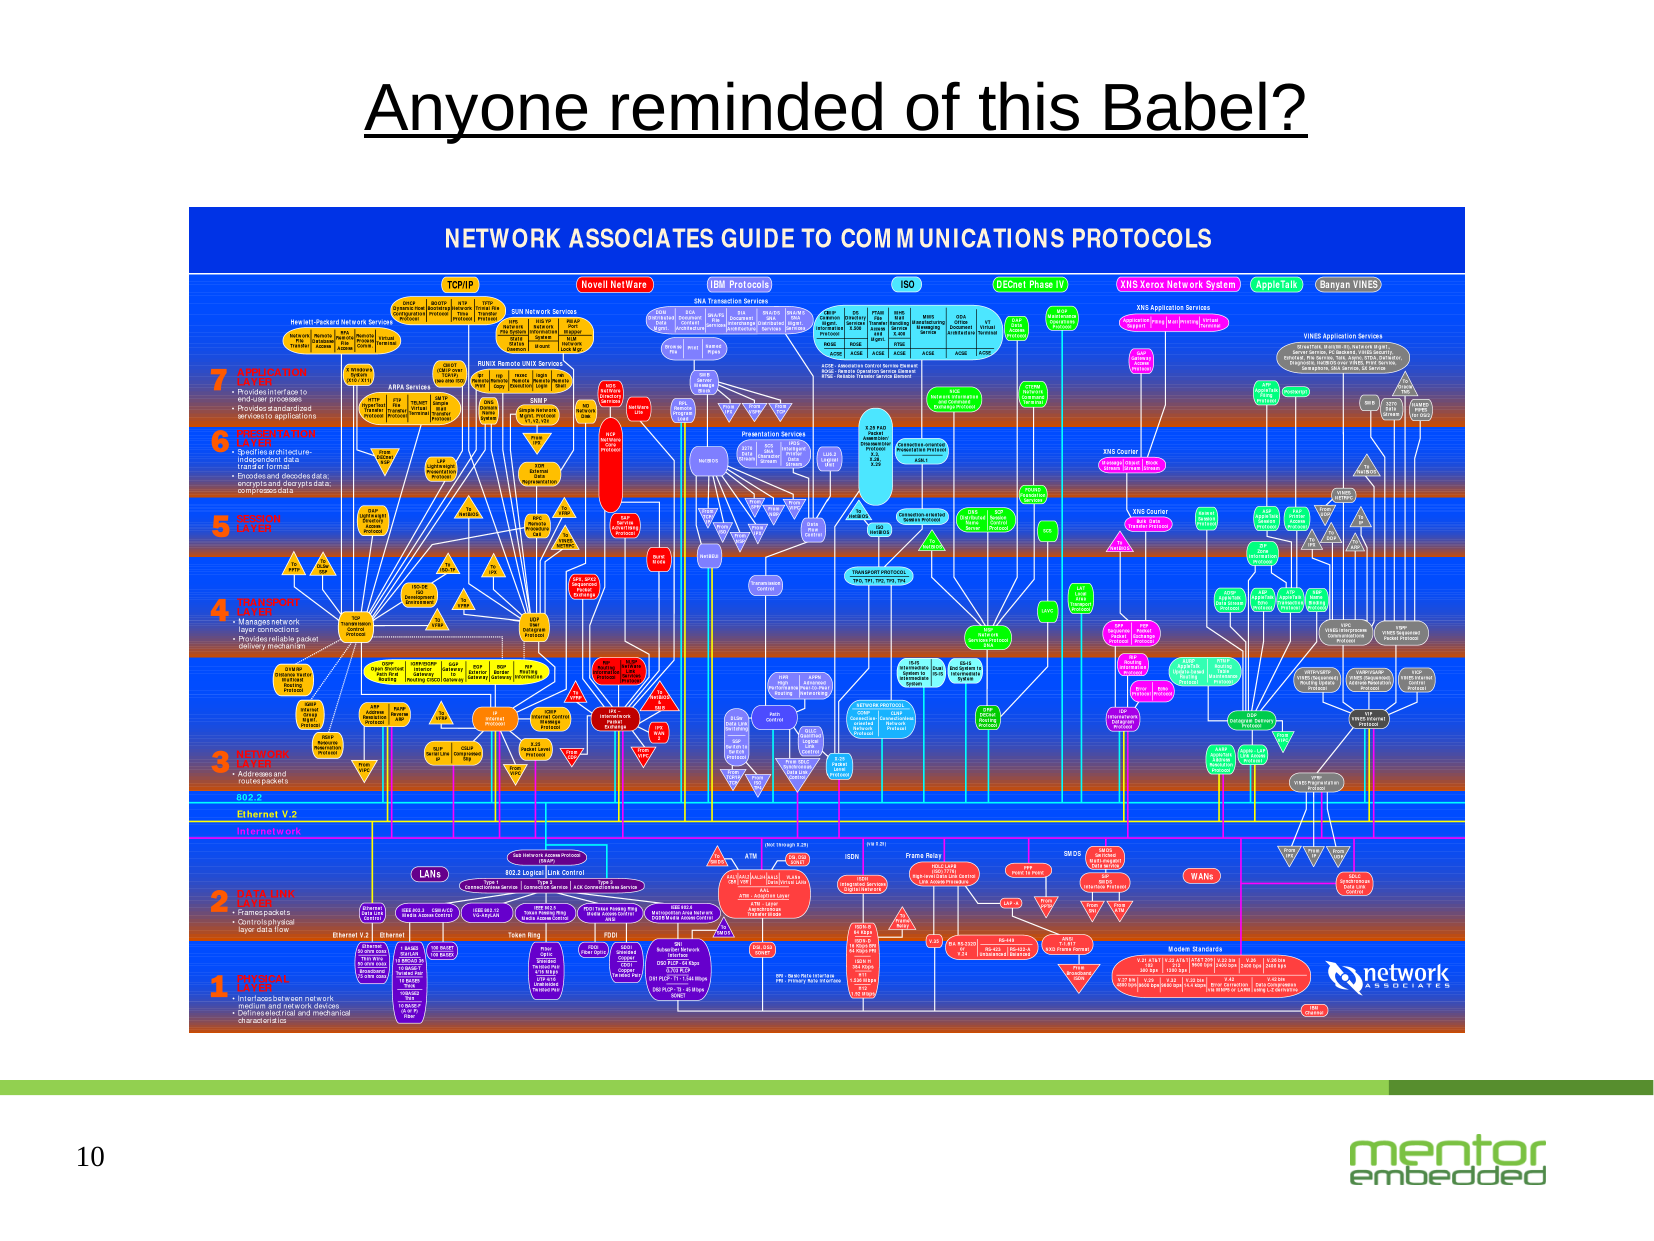

# Anyone reminded of this Babel?
10